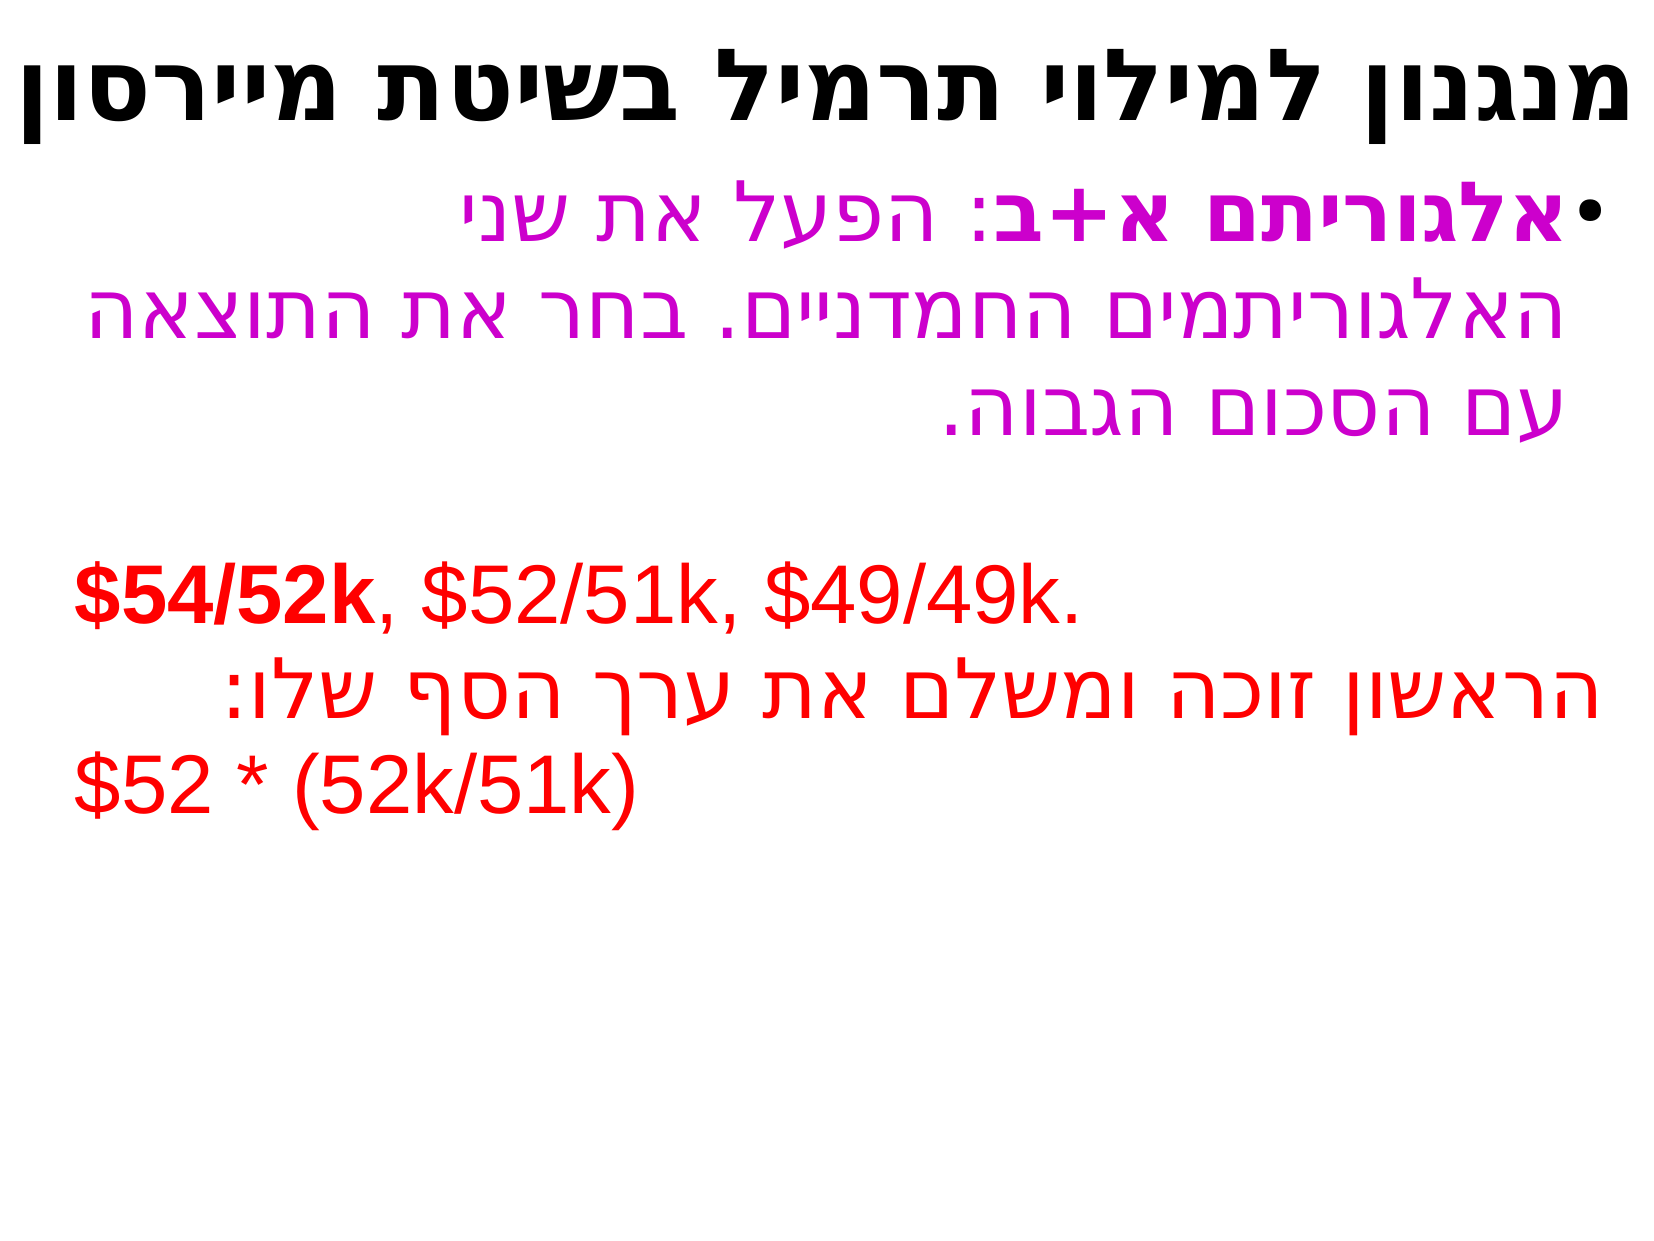

# מנגנון למילוי תרמיל בשיטת מיירסון
אלגוריתם א+ב: הפעל את שני האלגוריתמים החמדניים. בחר את התוצאה עם הסכום הגבוה.
$54/52k, $52/51k, $49/49k.
הראשון זוכה ומשלם את ערך הסף שלו:
$52 * (52k/51k)